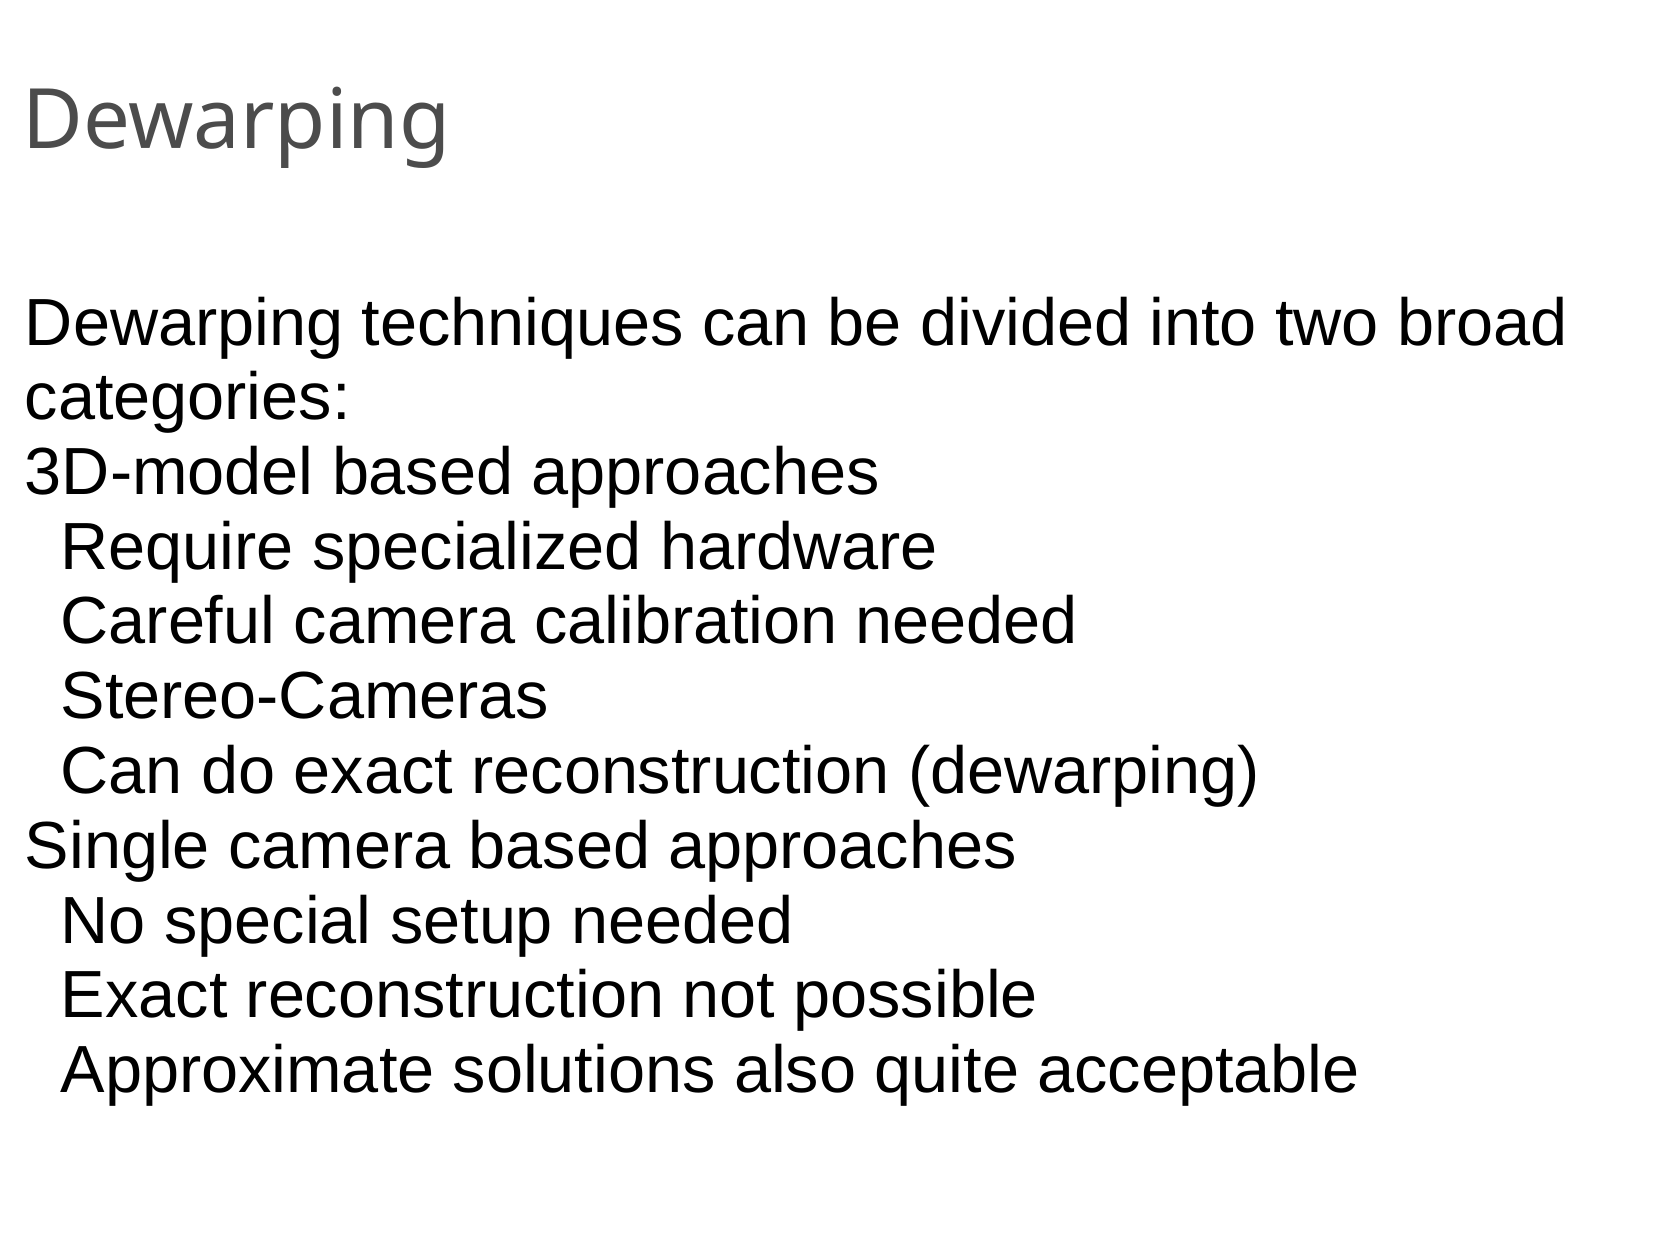

# Dewarping
Dewarping techniques can be divided into two broad categories:
3D-model based approaches
Require specialized hardware
Careful camera calibration needed
Stereo-Cameras
Can do exact reconstruction (dewarping)
Single camera based approaches
No special setup needed
Exact reconstruction not possible
Approximate solutions also quite acceptable